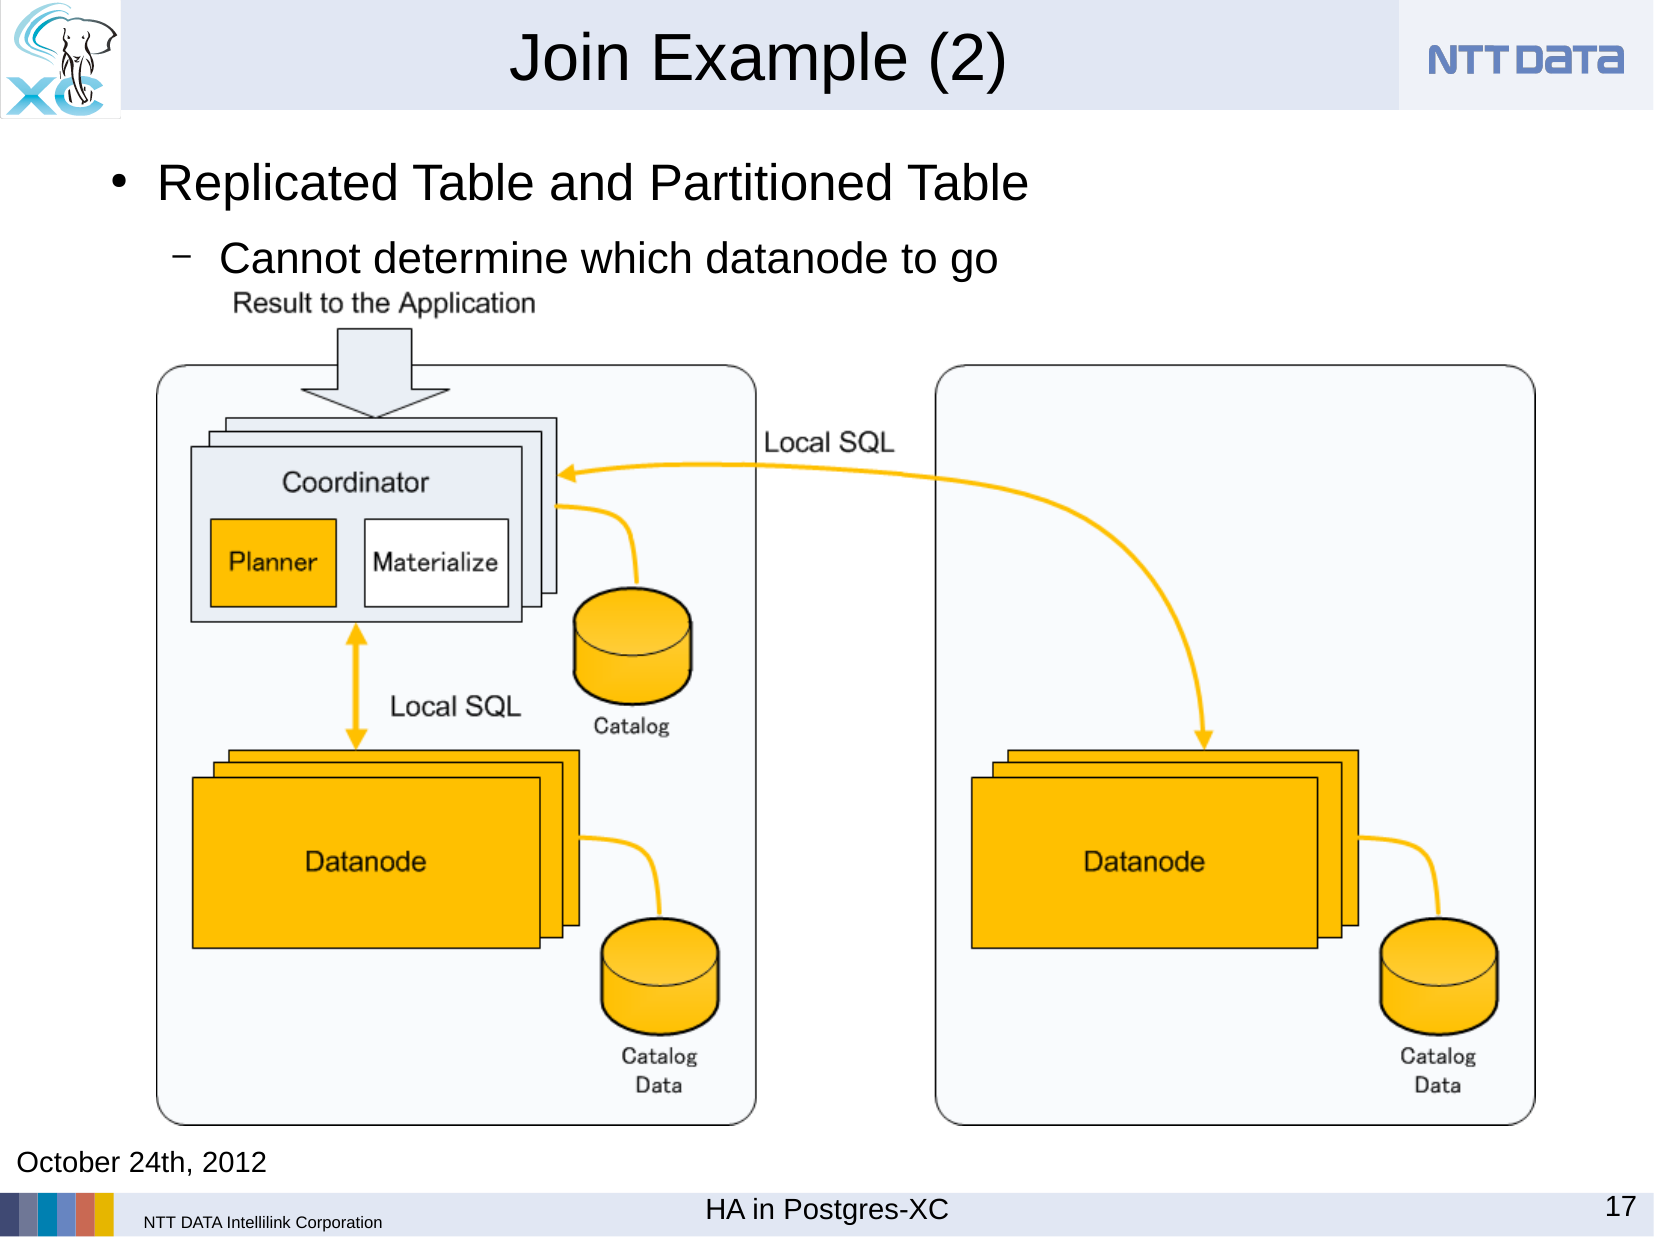

# Join Example (2)
Replicated Table and Partitioned Table
Cannot determine which datanode to go
October 24th, 2012
17
HA in Postgres-XC